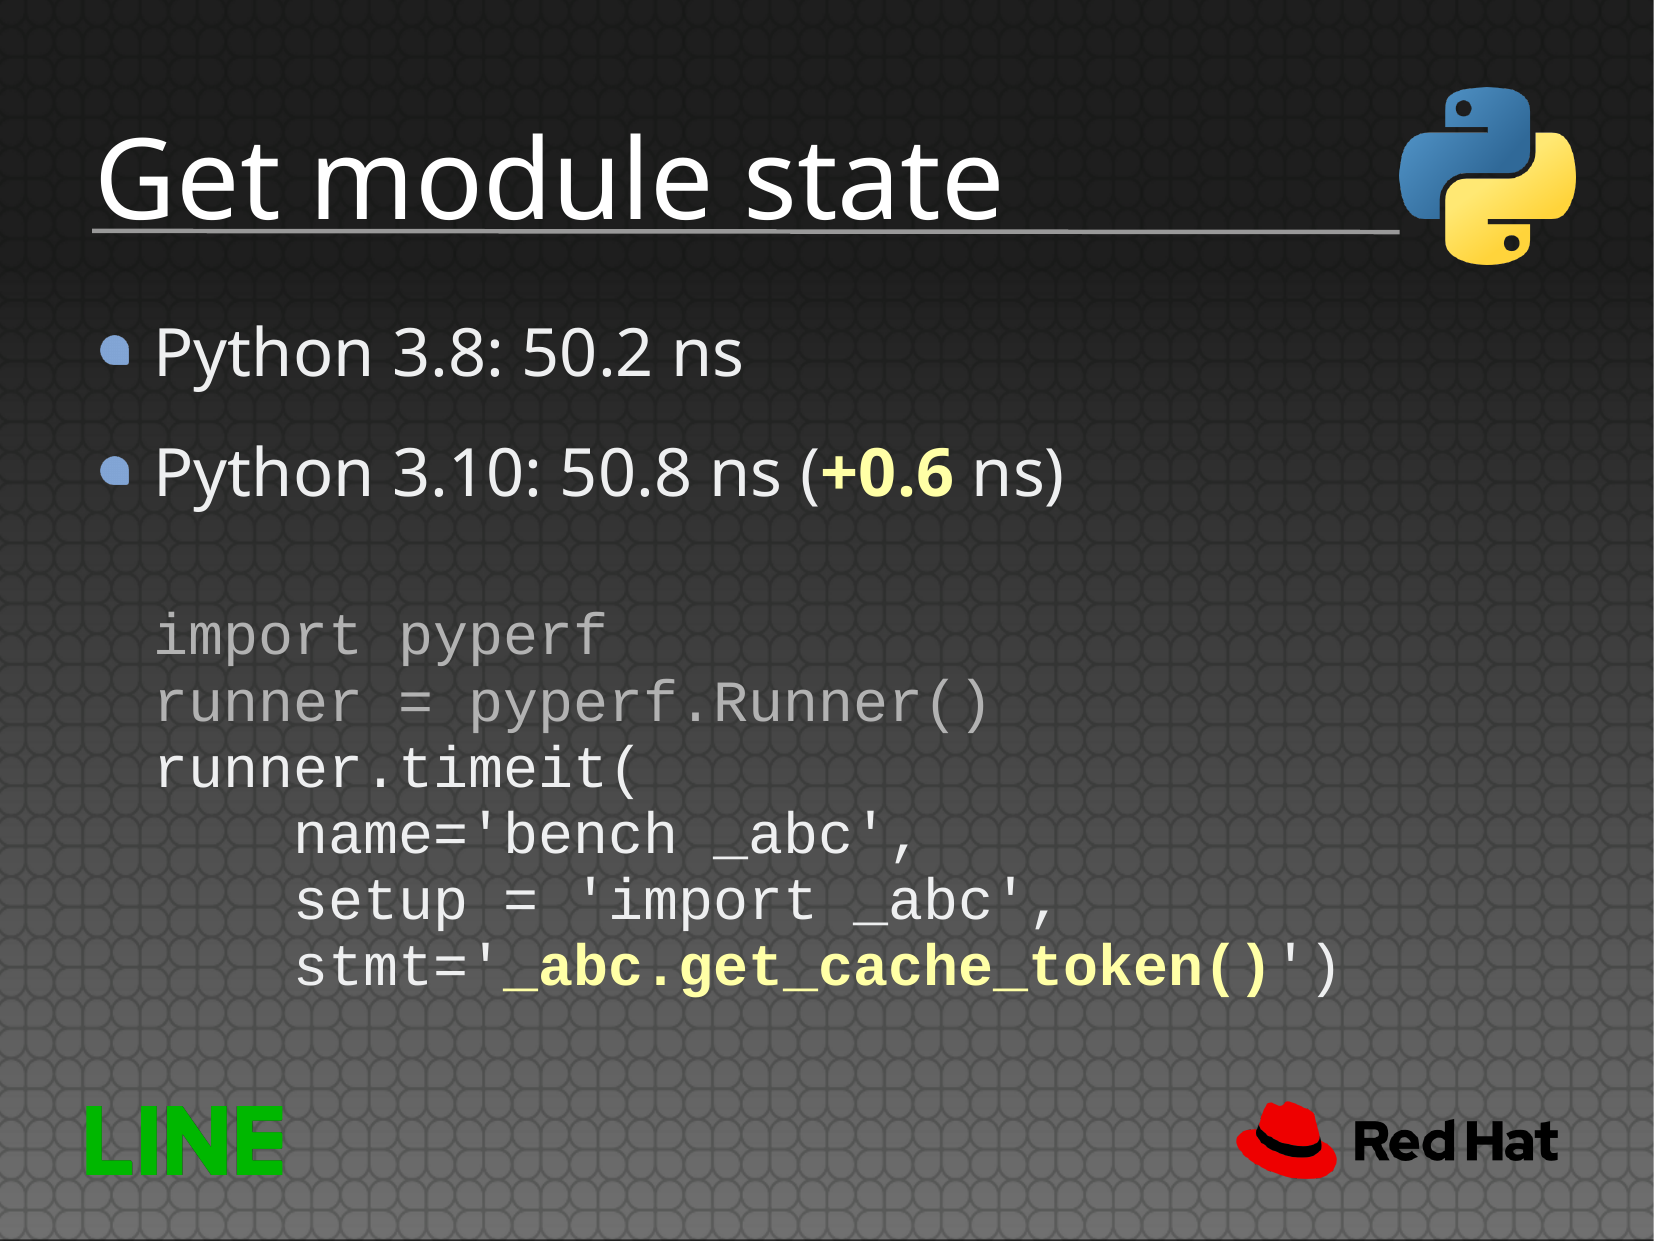

Get module state
# Python 3.8: 50.2 ns
Python 3.10: 50.8 ns (+0.6 ns)
import pyperf
runner = pyperf.Runner()
runner.timeit(
 name='bench _abc',
 setup = 'import _abc',
 stmt='_abc.get_cache_token()')